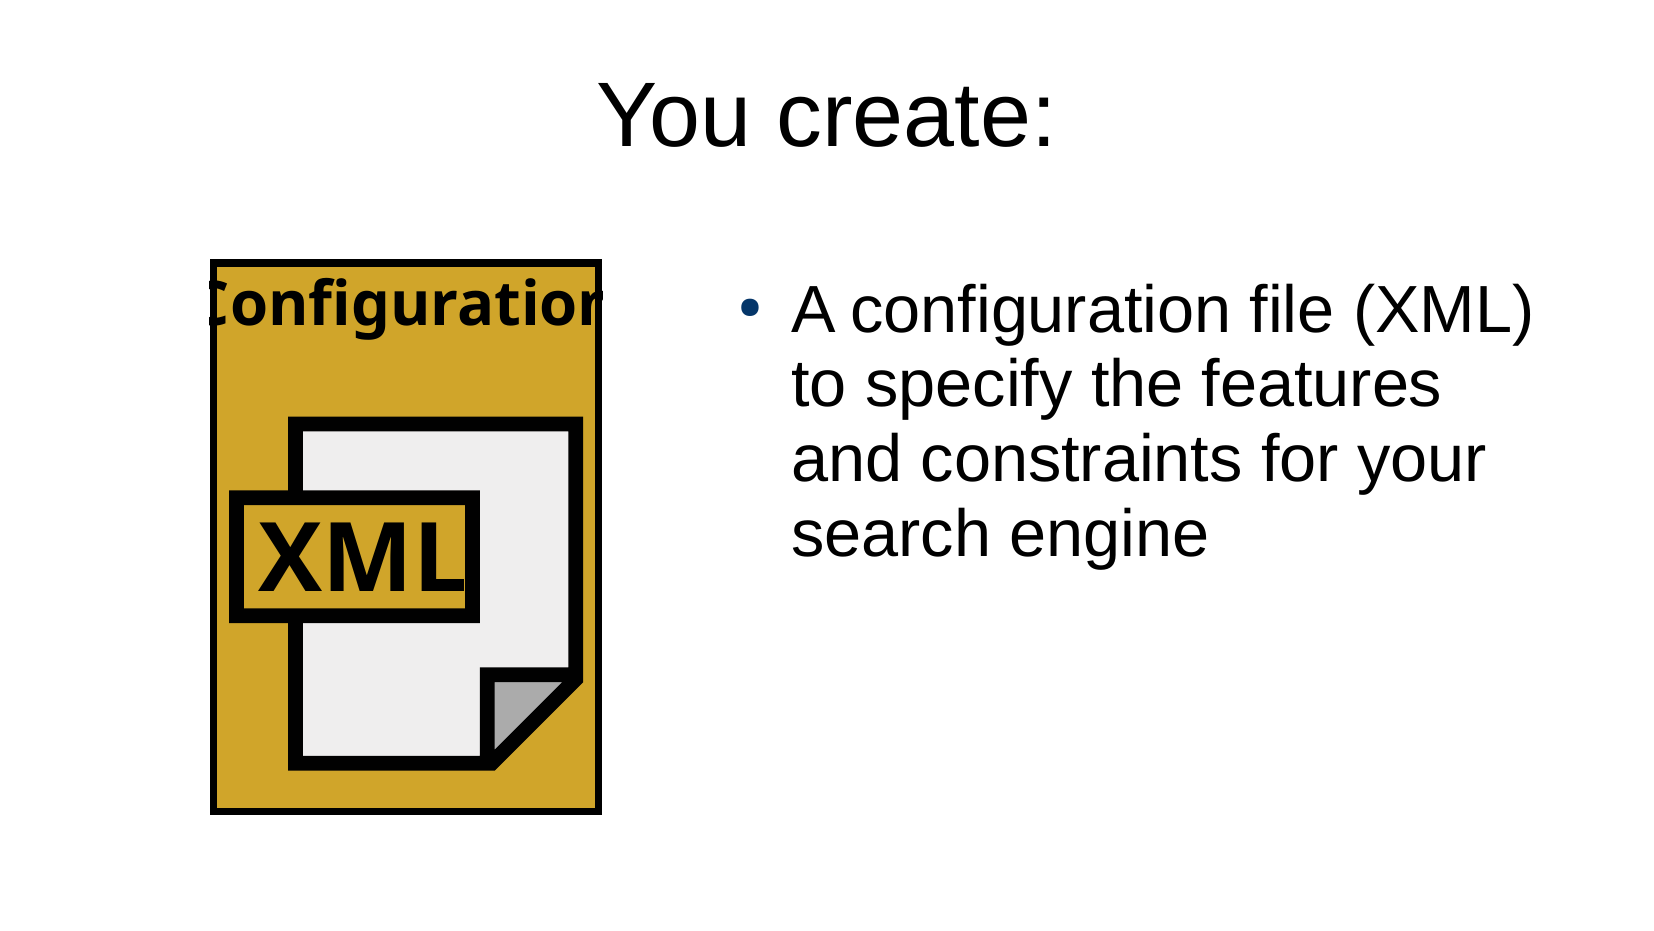

# You create:
A configuration file (XML) to specify the features and constraints for your search engine